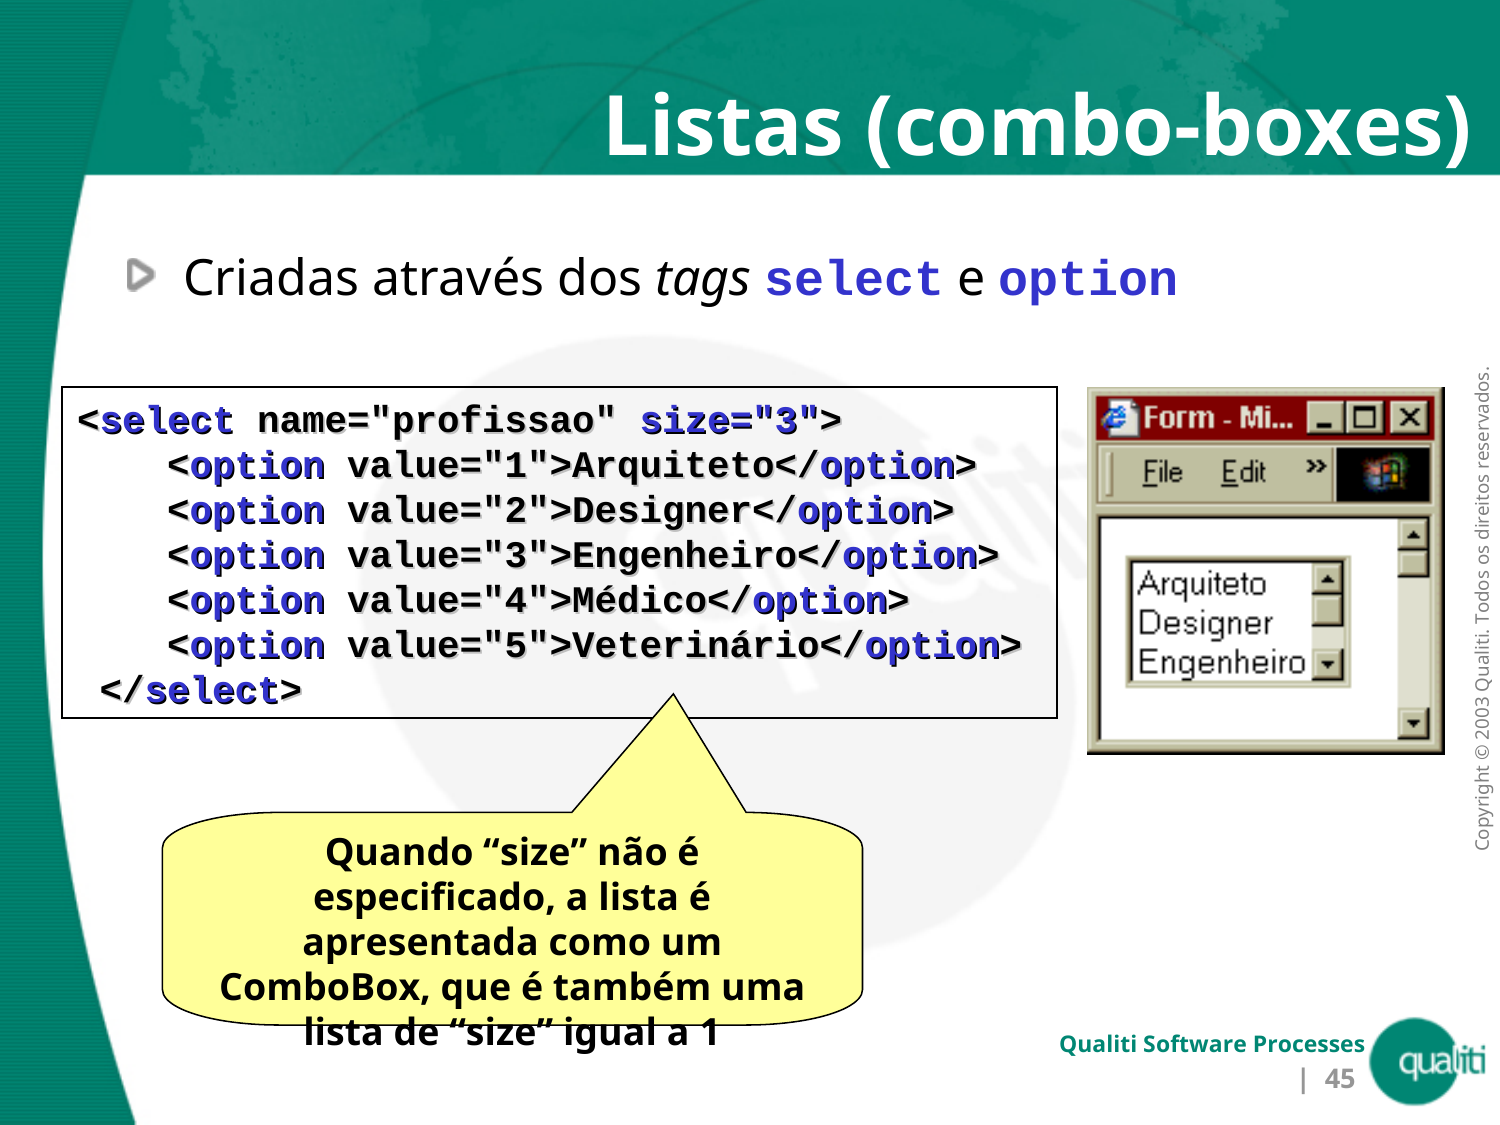

Listas (combo-boxes)‏
# Criadas através dos tags select e option
<select name="profissao" size="3">
 <option value="1">Arquiteto</option>
 <option value="2">Designer</option>
 <option value="3">Engenheiro</option>
 <option value="4">Médico</option>
 <option value="5">Veterinário</option>
 </select>
Quando “size” não é especificado, a lista é apresentada como um ComboBox, que é também uma lista de “size” igual a 1